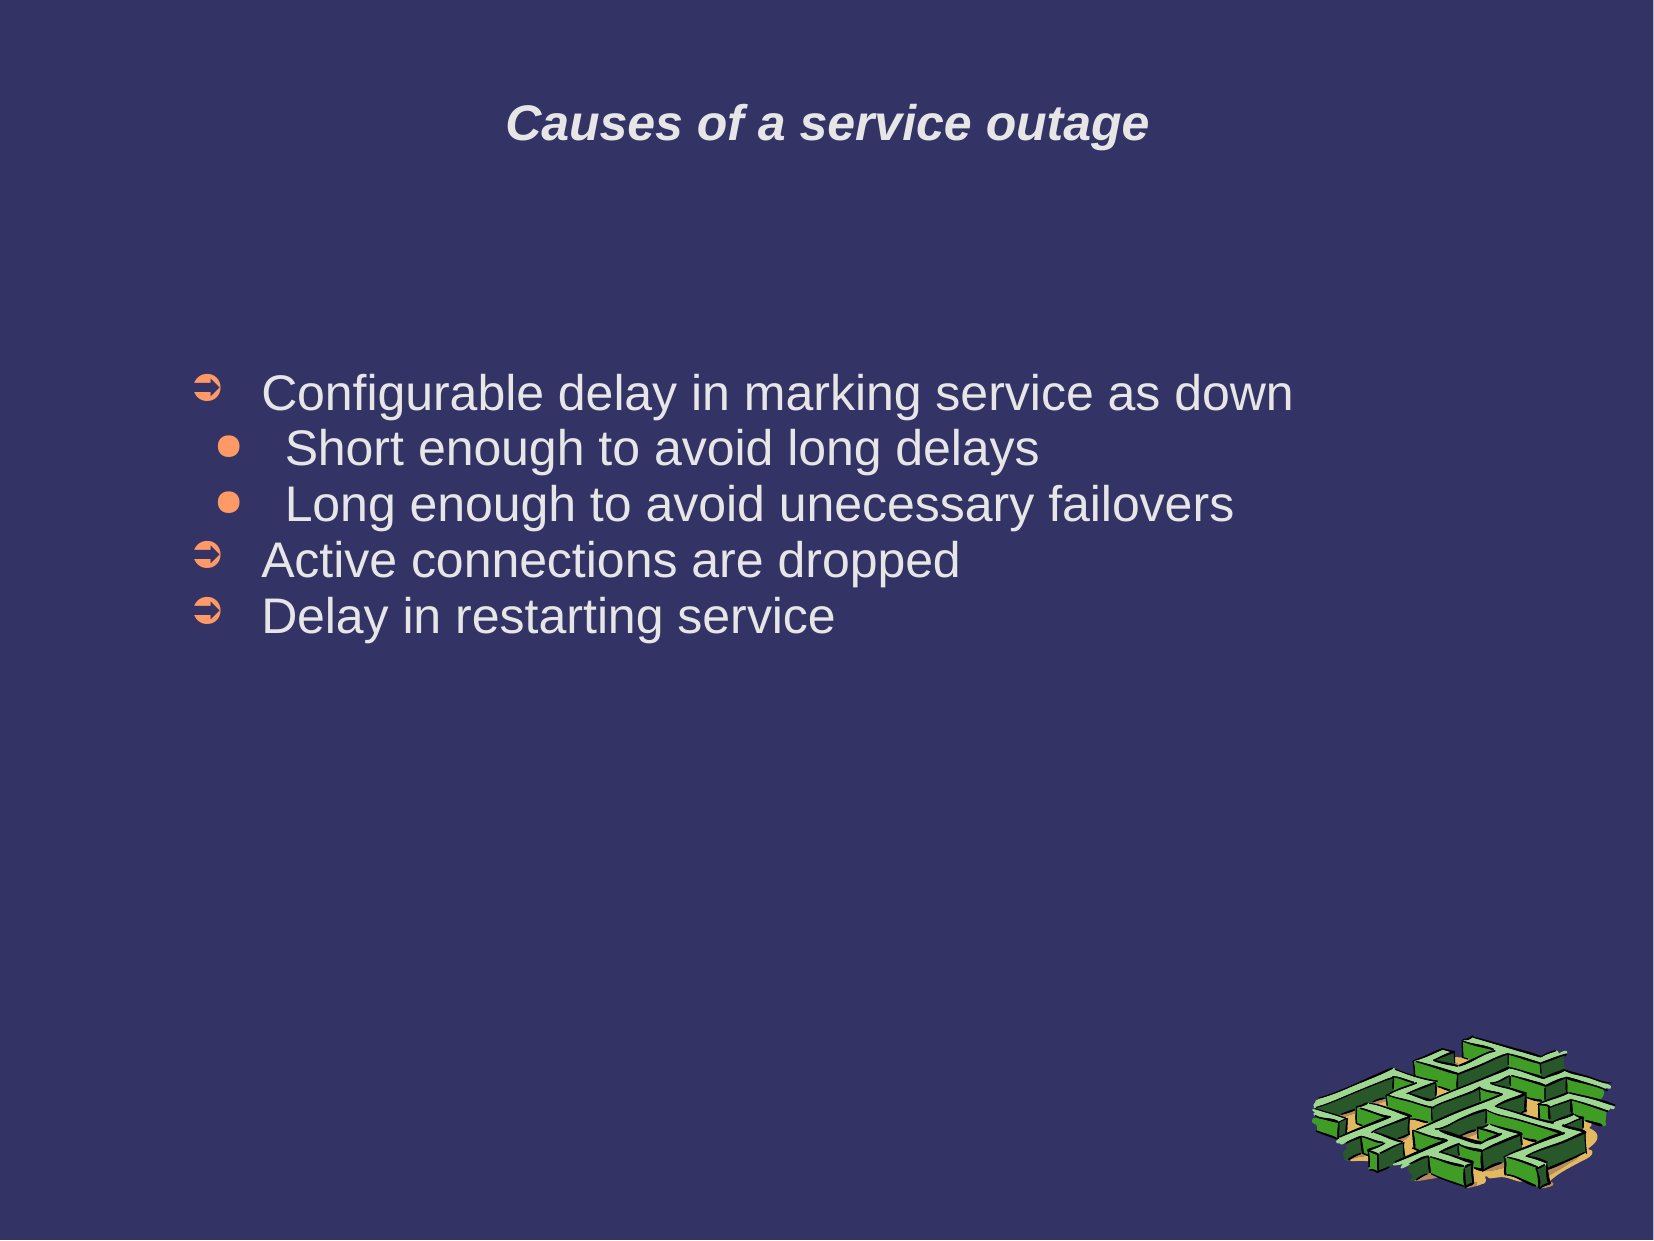

# Causes of a service outage
Configurable delay in marking service as down
Short enough to avoid long delays
Long enough to avoid unecessary failovers
Active connections are dropped
Delay in restarting service